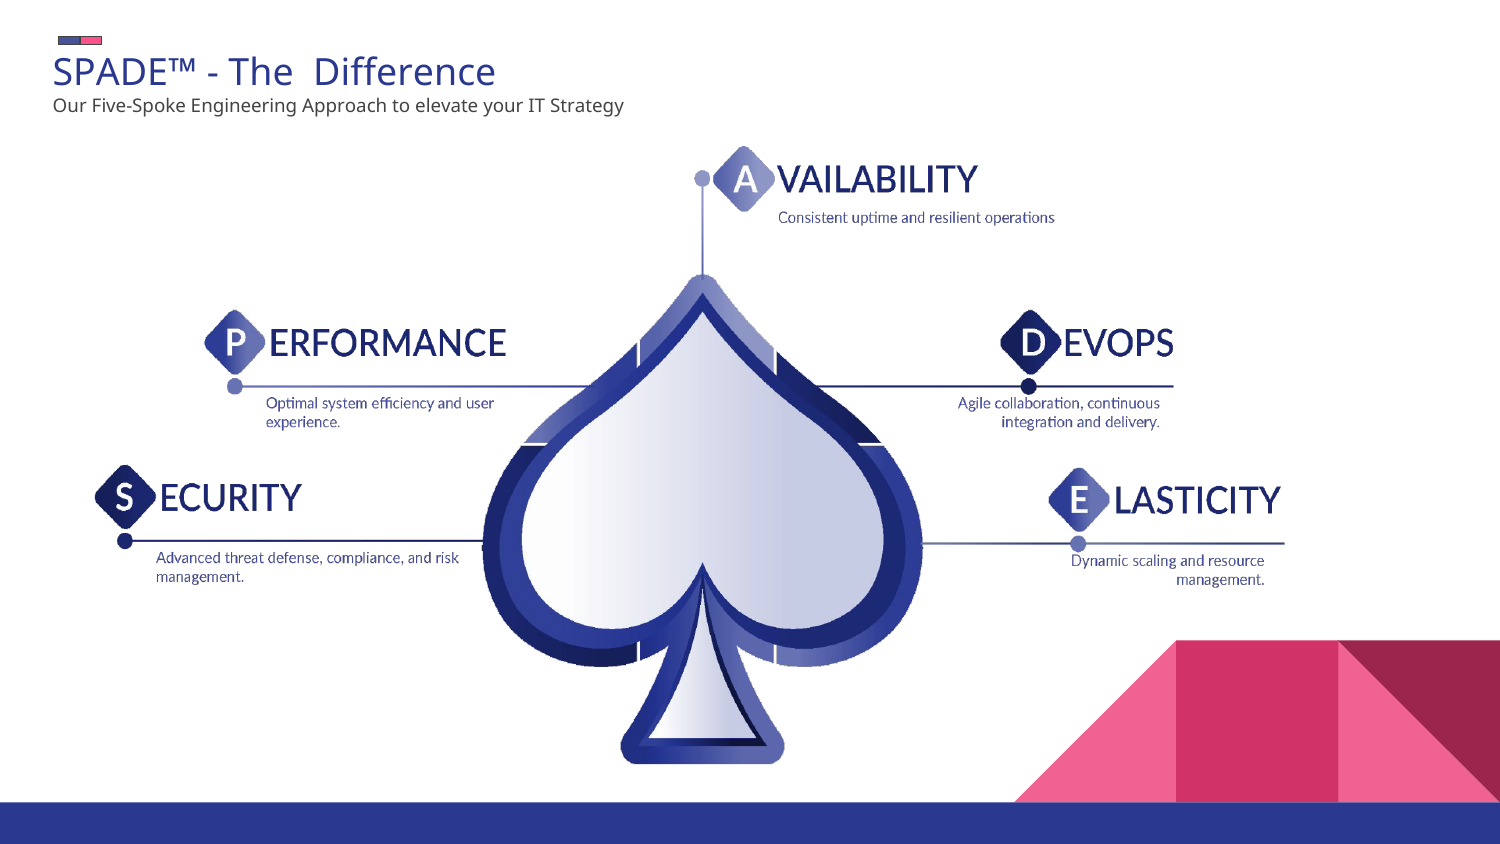

SPADE™ - The Diﬀerence
Our Five-Spoke Engineering Approach to elevate your IT Strategy